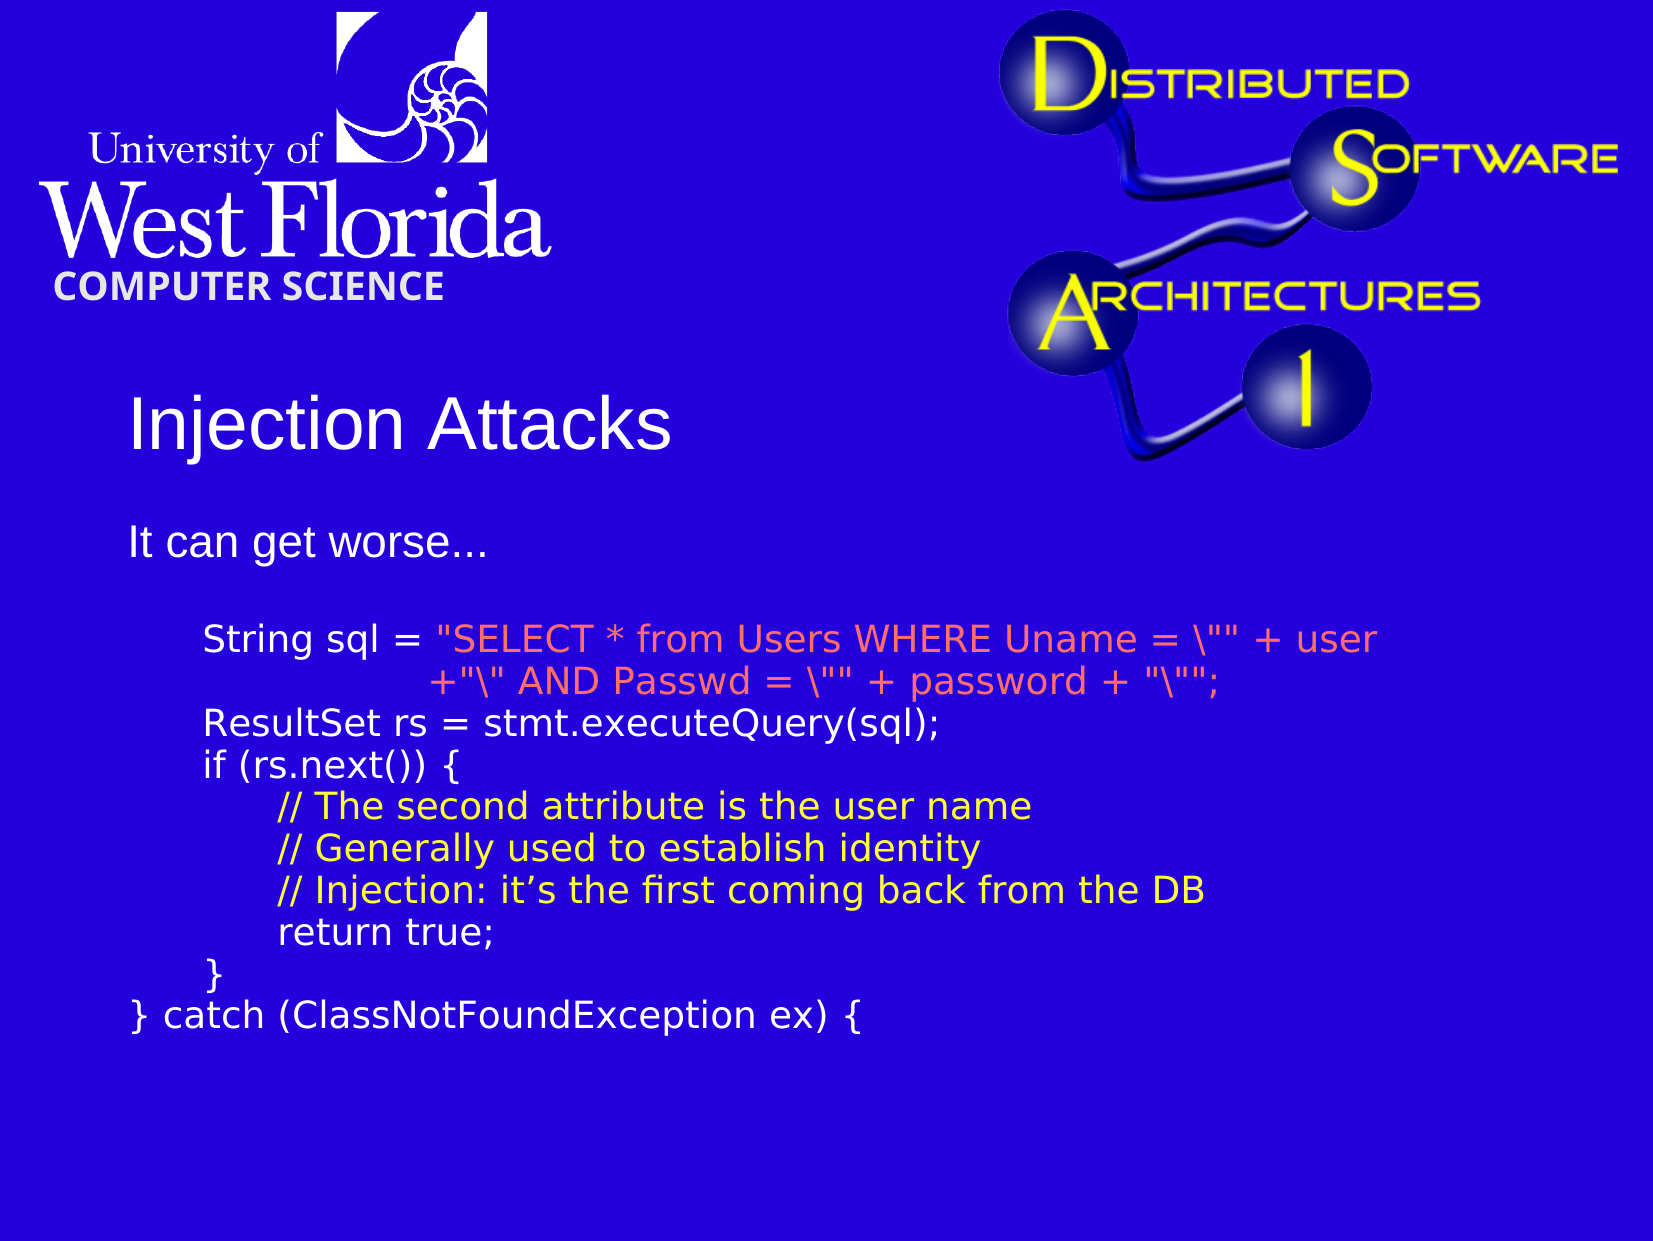

COMPUTER SCIENCE
Injection Attacks
It can get worse...
	String sql = "SELECT * from Users WHERE Uname = \"" + user 					+"\" AND Passwd = \"" + password + "\"";
	ResultSet rs = stmt.executeQuery(sql);
	if (rs.next()) {
		// The second attribute is the user name
		// Generally used to establish identity
		// Injection: it’s the first coming back from the DB
		return true;
	}
} catch (ClassNotFoundException ex) {